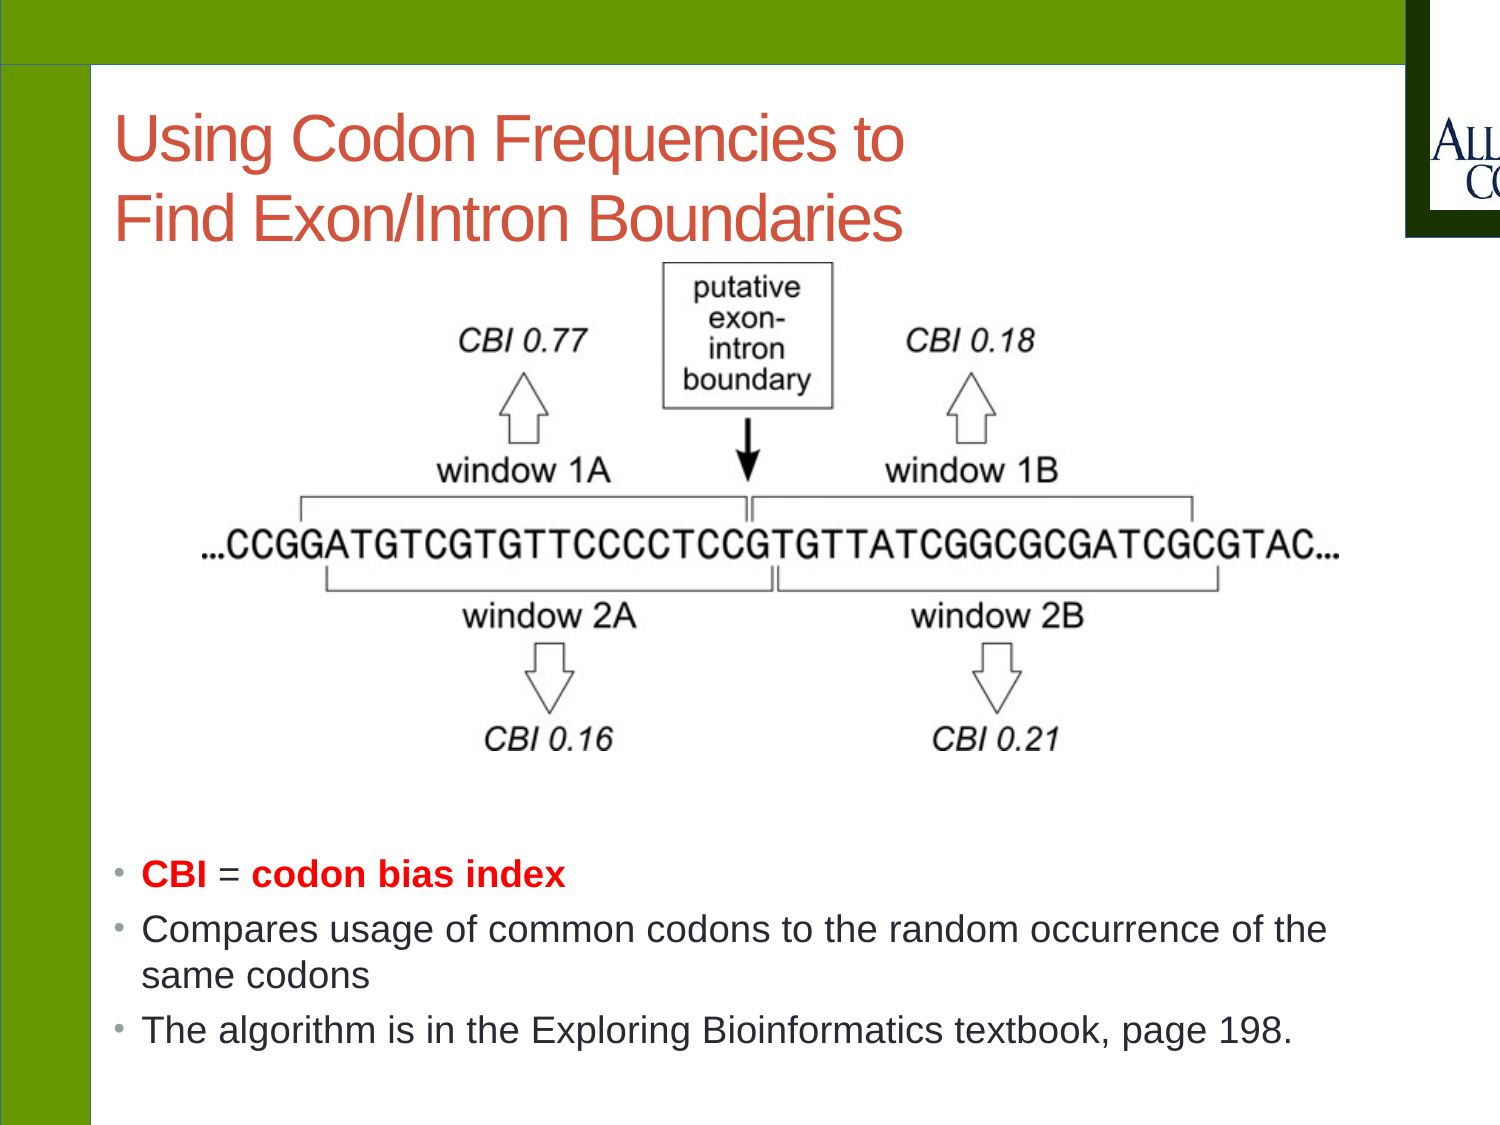

Using Codon Frequencies to
Find Exon/Intron Boundaries
# CBI = codon bias index
Compares usage of common codons to the random occurrence of the same codons
The algorithm is in the Exploring Bioinformatics textbook, page 198.